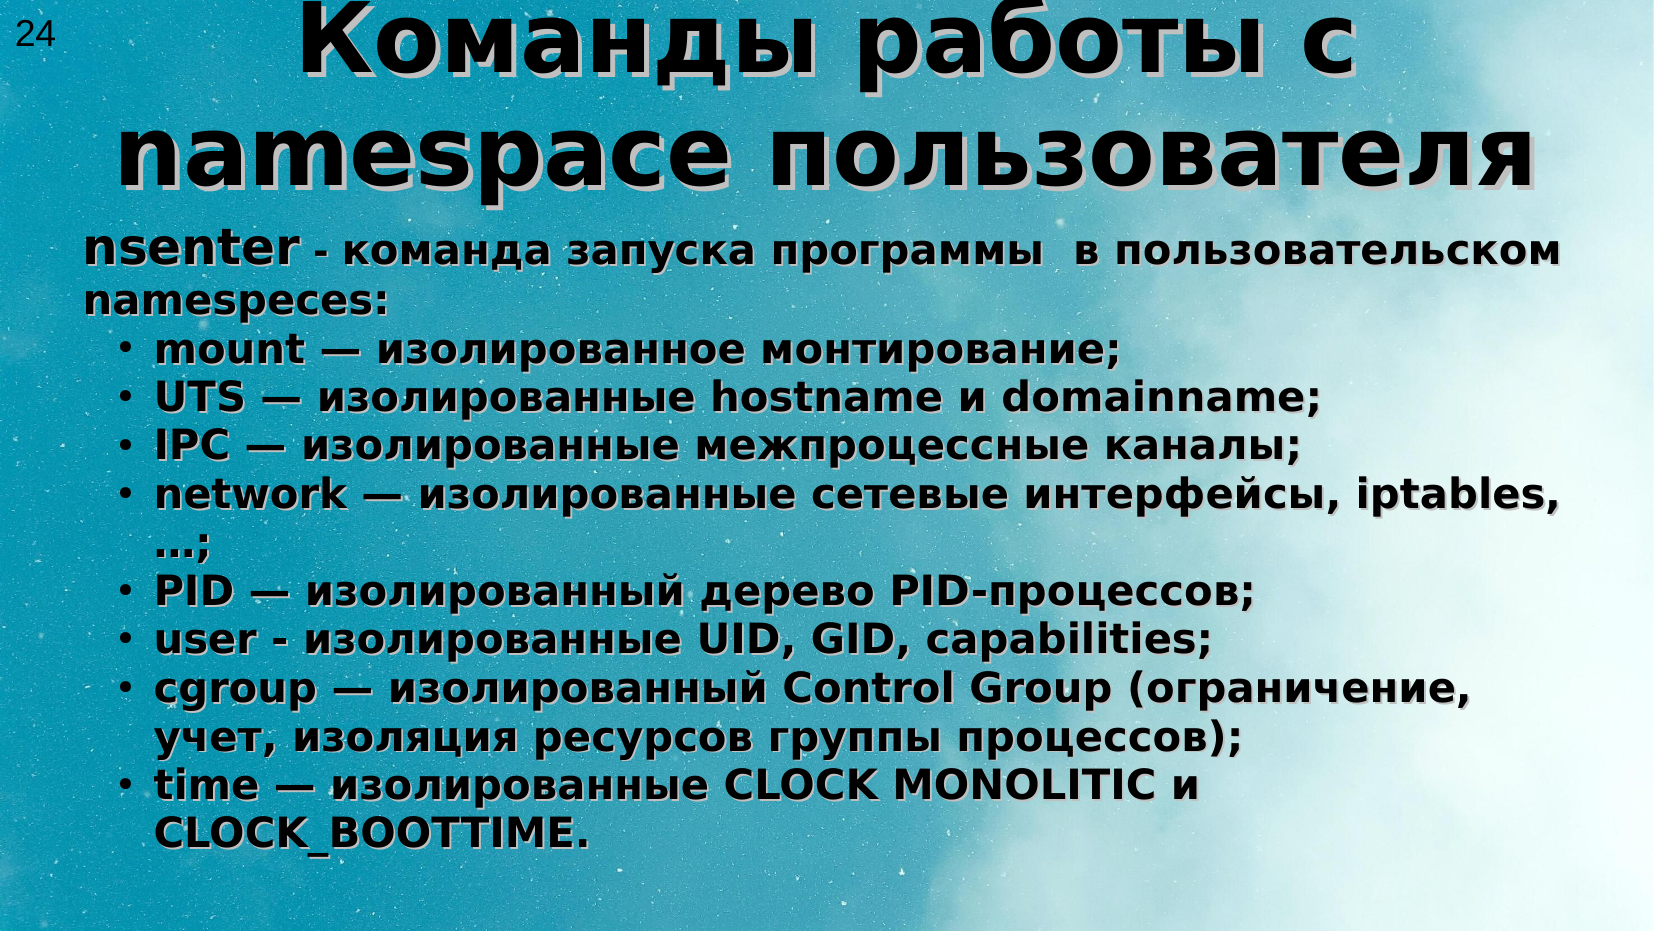

# Команды работы с namespace пользователя
nsenter - команда запуска программы в пользовательском namespeces:
mount — изолированное монтирование;
UTS — изолированные hostname и domainname;
IPC — изолированные межпроцессные каналы;
network — изолированные сетевые интерфейсы, iptables, …;
PID — изолированный дерево PID-процессов;
user - изолированные UID, GID, capabilities;
cgroup — изолированный Control Group (ограничение, учет, изоляция ресурсов группы процессов);
time — изолированные CLOCK MONOLITIC и CLOCK_BOOTTIME.